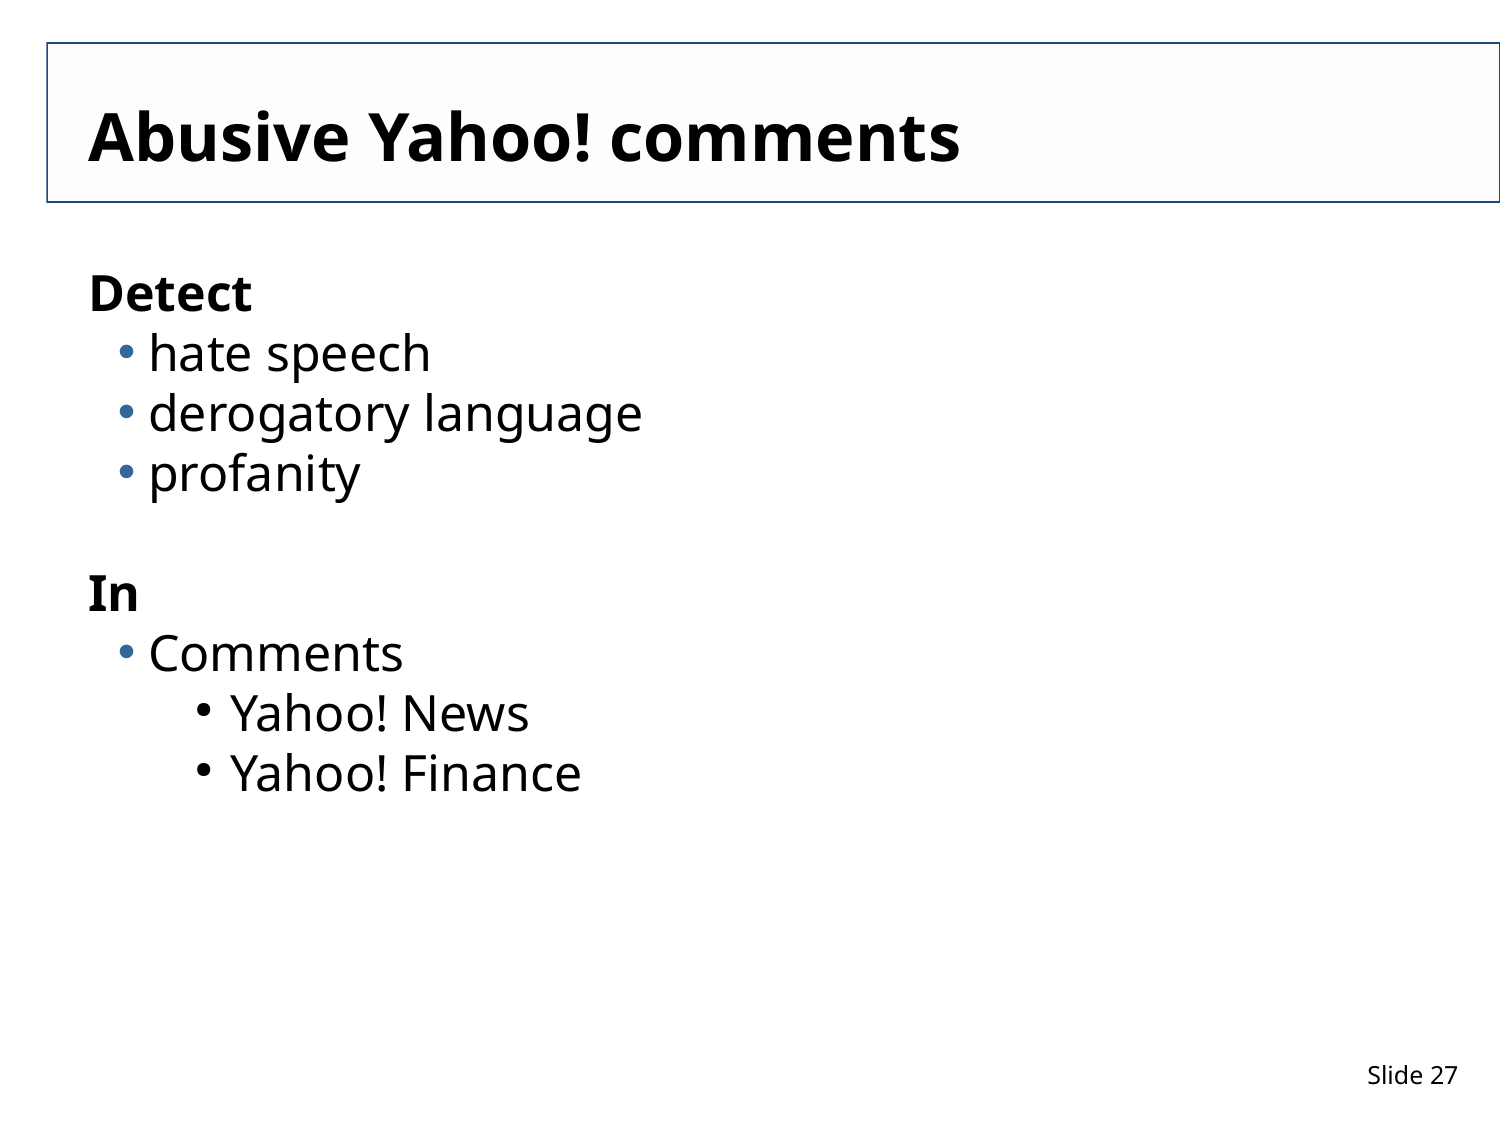

Abusive Yahoo! comments
Detect
hate speech
derogatory language
profanity
In
Comments
Yahoo! News
Yahoo! Finance